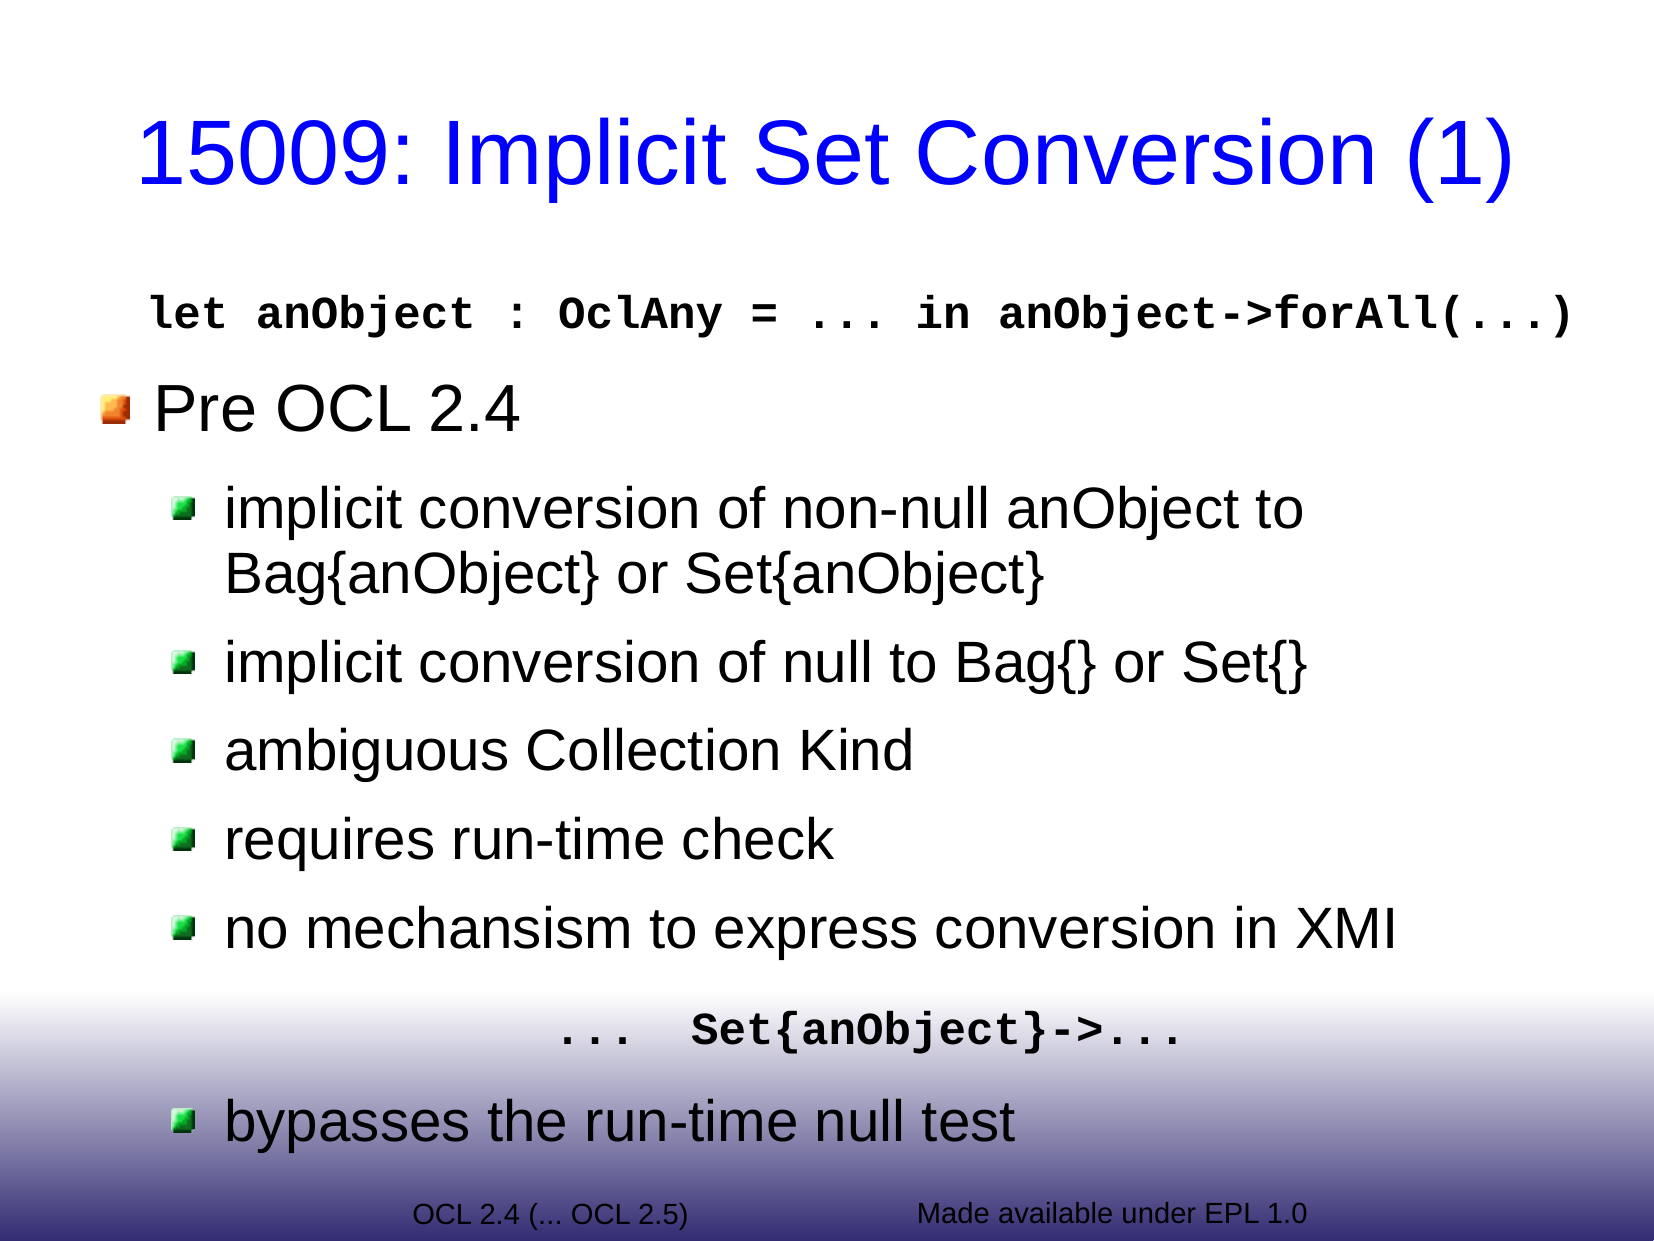

# 15009: Implicit Set Conversion (1)
let anObject : OclAny = ... in anObject->forAll(...)
Pre OCL 2.4
implicit conversion of non-null anObject to
Bag{anObject} or Set{anObject}
implicit conversion of null to Bag{} or Set{}
ambiguous Collection Kind
requires run-time check
no mechansism to express conversion in XMI
 ... Set{anObject}->...
bypasses the run-time null test
OCL 2.4 (... OCL 2.5)